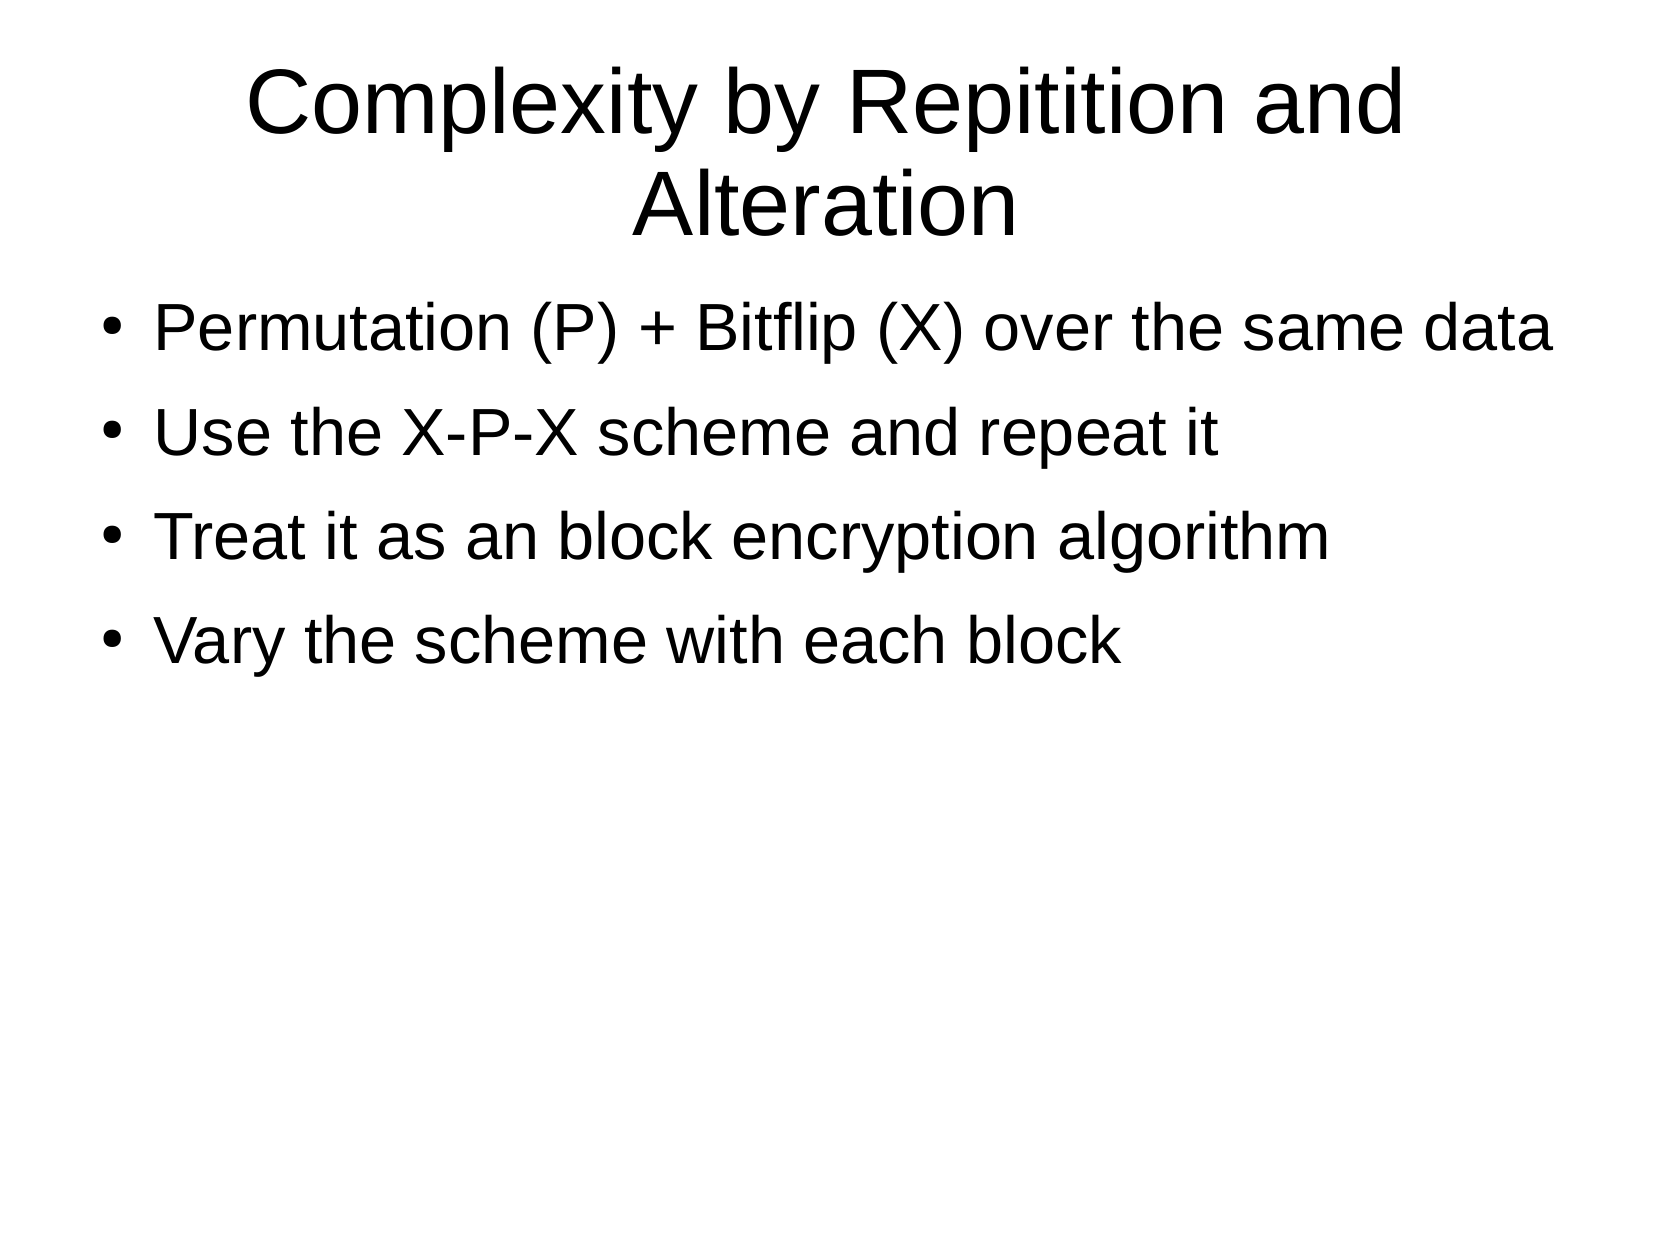

# Complexity by Repitition and Alteration
Permutation (P) + Bitflip (X) over the same data
Use the X-P-X scheme and repeat it
Treat it as an block encryption algorithm
Vary the scheme with each block